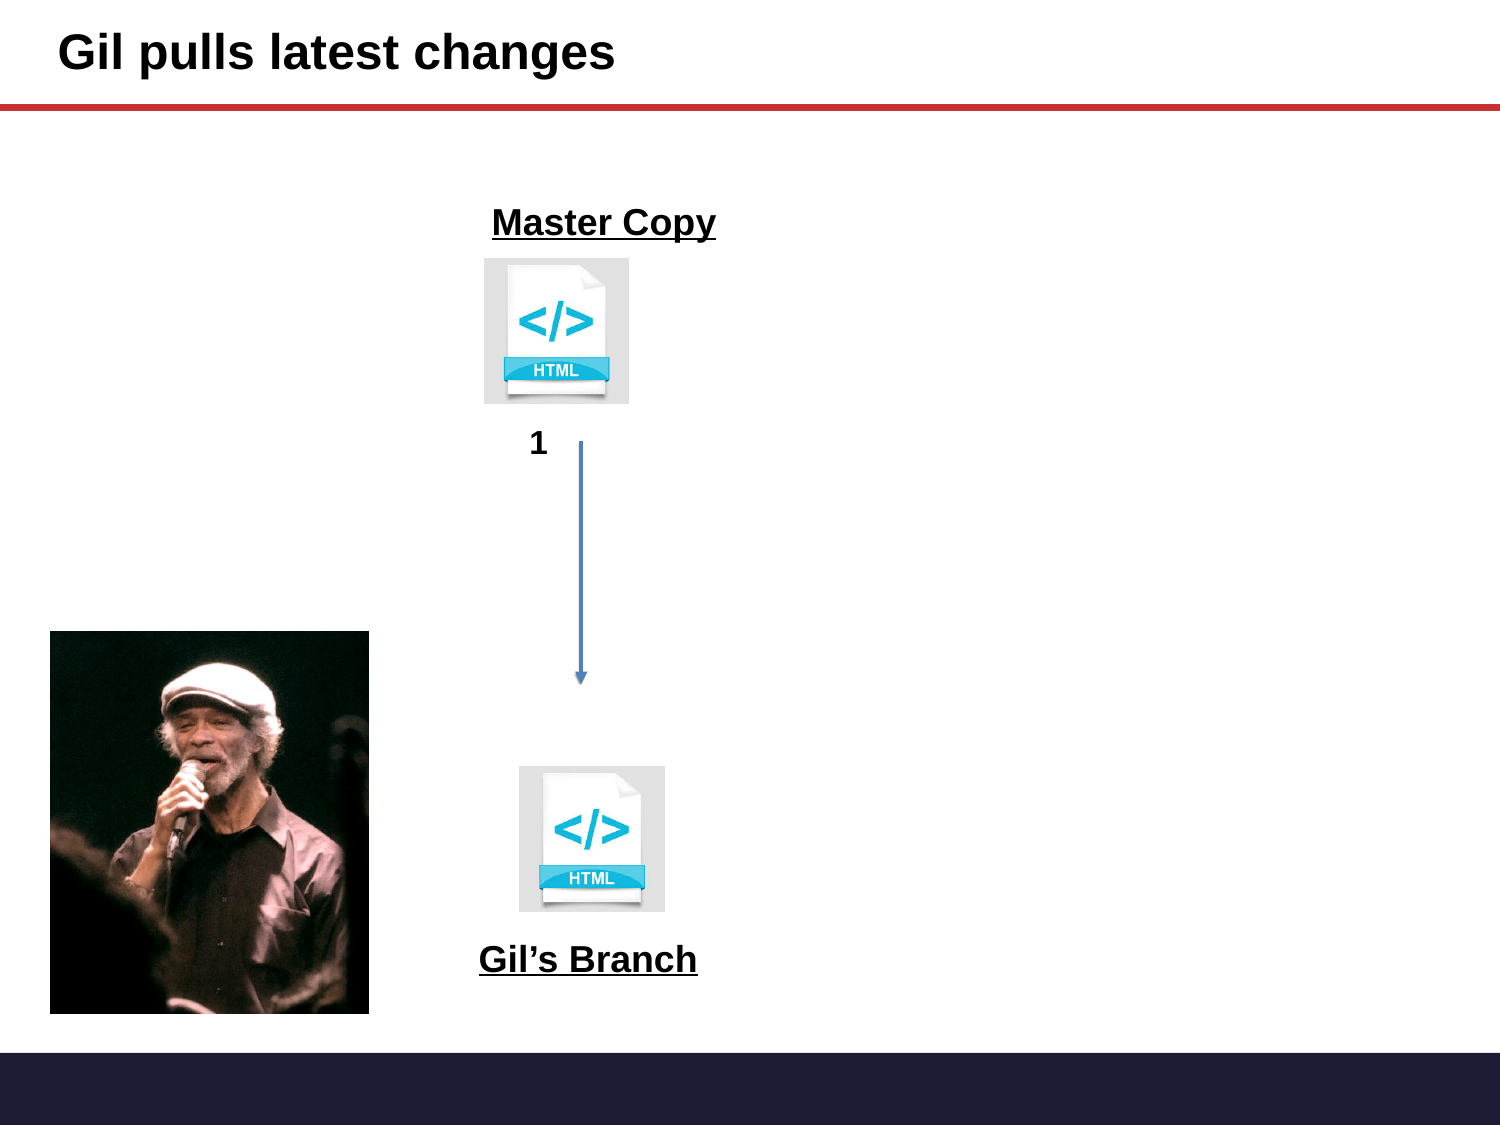

Gil pulls latest changes
Master Copy
1
Gil’s Branch